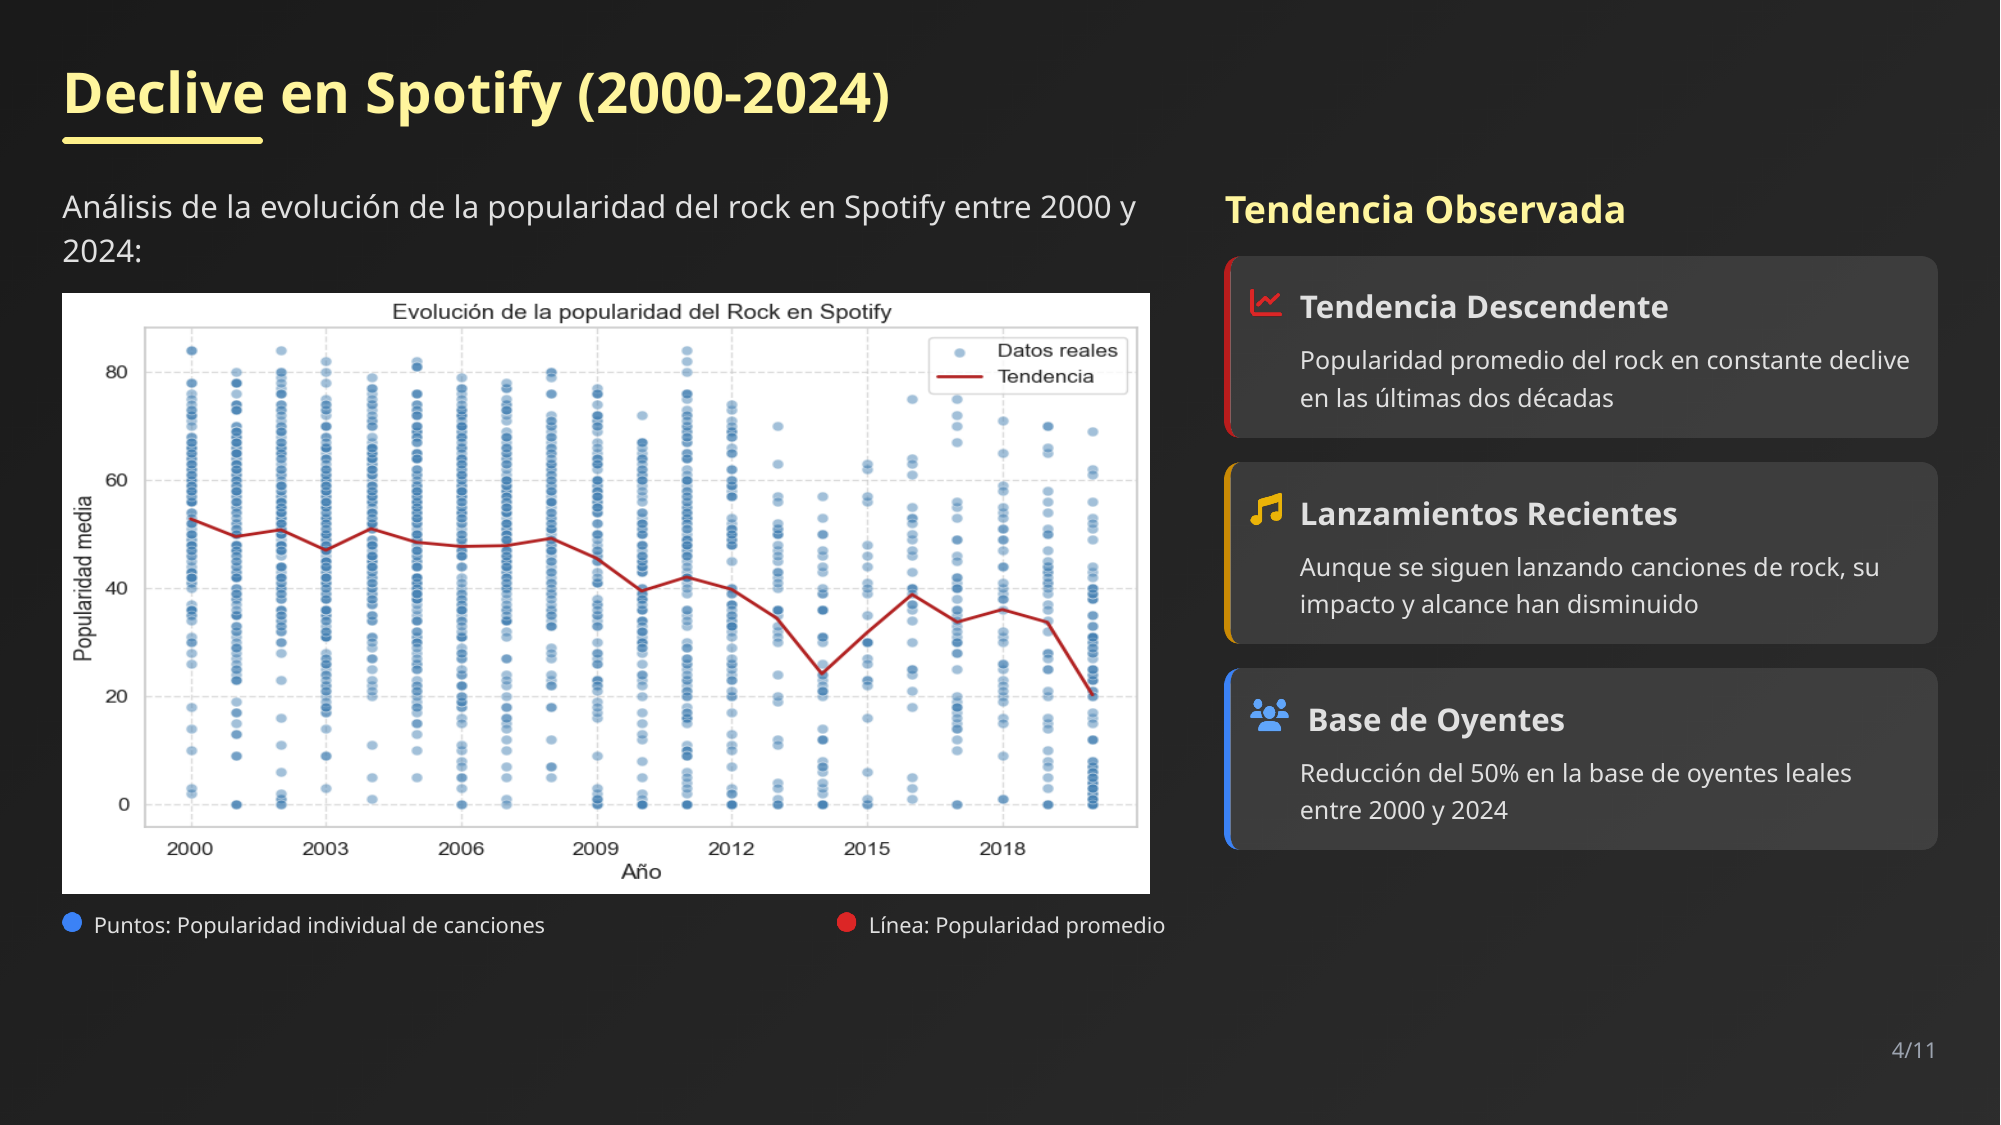

Declive en Spotify (2000-2024)
Análisis de la evolución de la popularidad del rock en Spotify entre 2000 y 2024:
Tendencia Observada
Tendencia Descendente
Popularidad promedio del rock en constante declive en las últimas dos décadas
Lanzamientos Recientes
Aunque se siguen lanzando canciones de rock, su impacto y alcance han disminuido
Base de Oyentes
Reducción del 50% en la base de oyentes leales entre 2000 y 2024
Puntos: Popularidad individual de canciones
Línea: Popularidad promedio
4/11